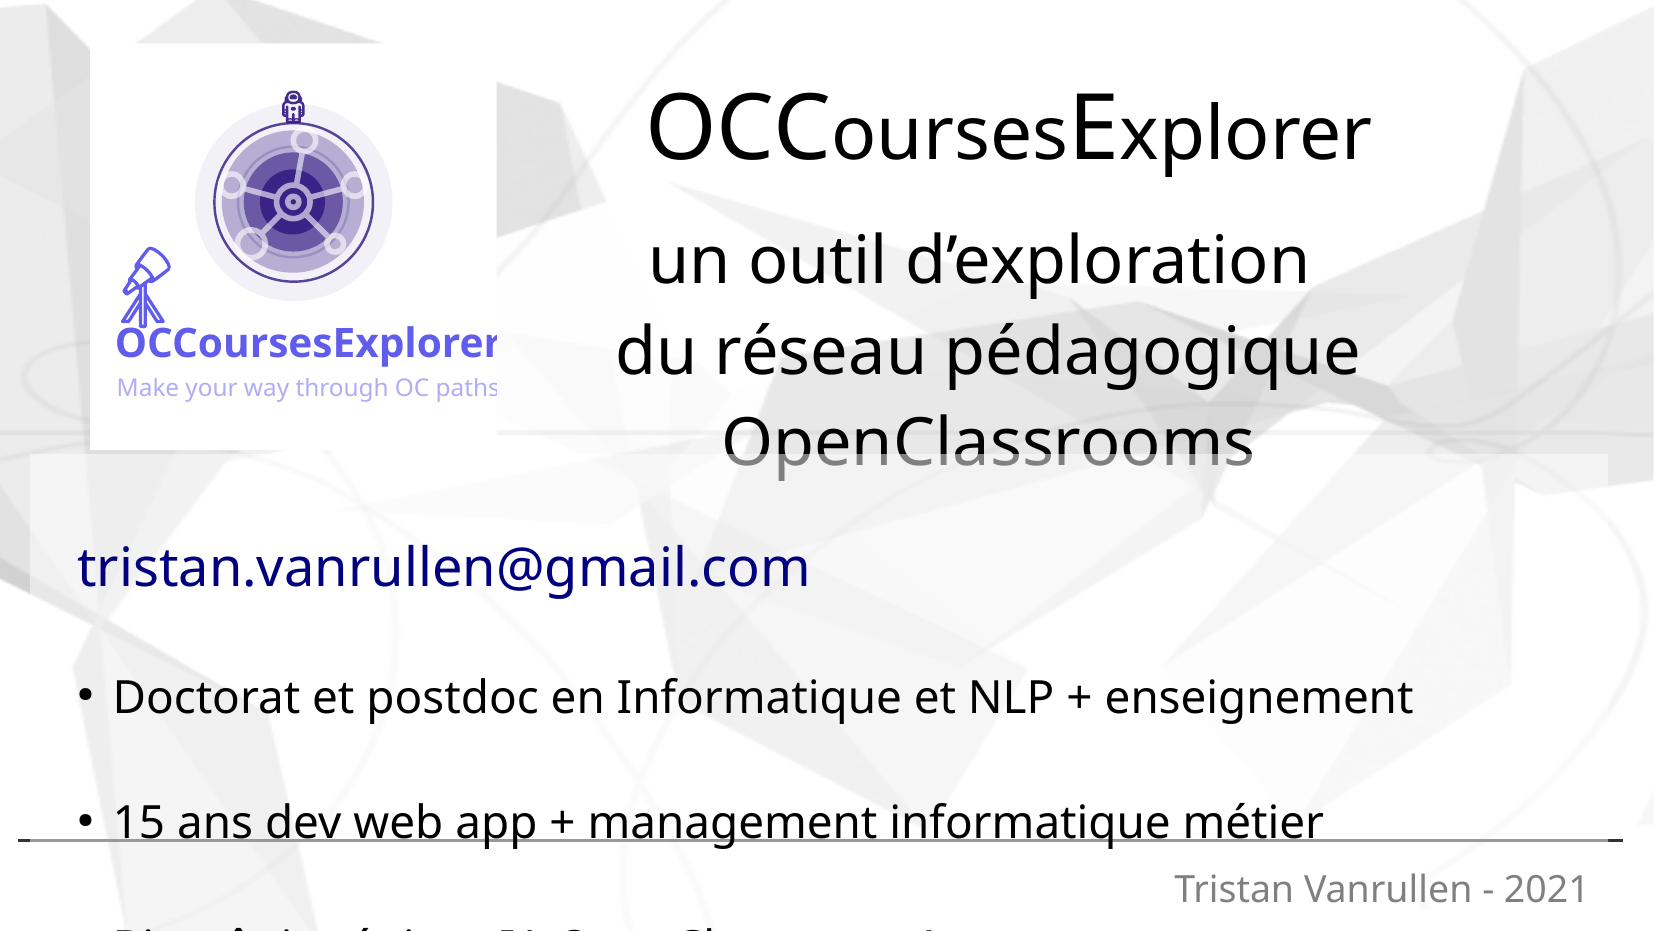

# OCCoursesExplorer
un outil d’exploration
du réseau pédagogique OpenClassrooms
tristan.vanrullen@gmail.com
Doctorat et postdoc en Informatique et NLP + enseignement
15 ans dev web app + management informatique métier
Bientôt ingénieur IA OpenClassrooms!
Tristan Vanrullen - 2021